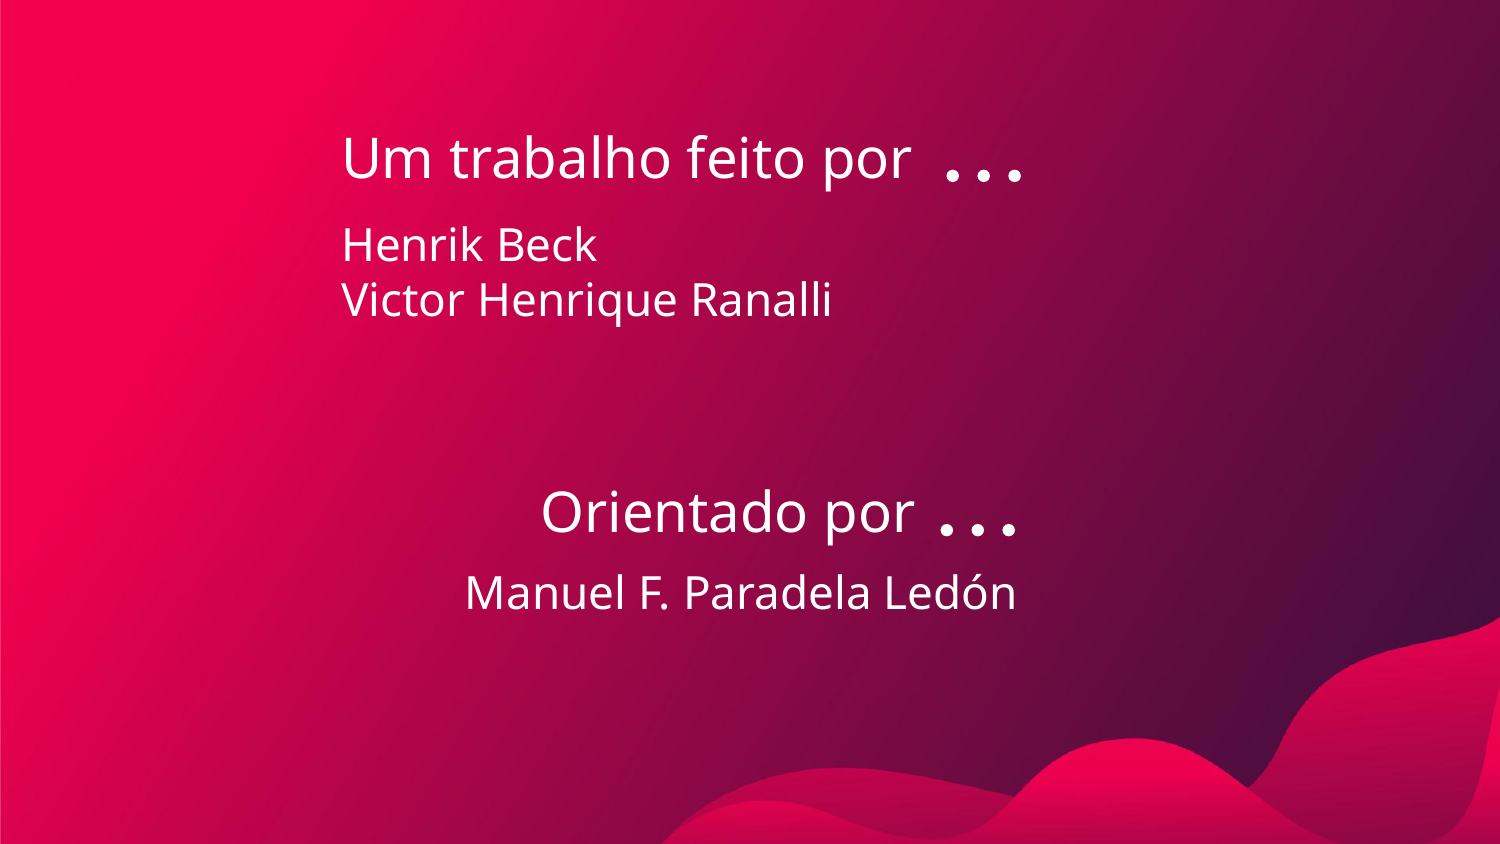

Um trabalho feito por
Henrik Beck
Victor Henrique Ranalli
Orientado por
Manuel F. Paradela Ledón